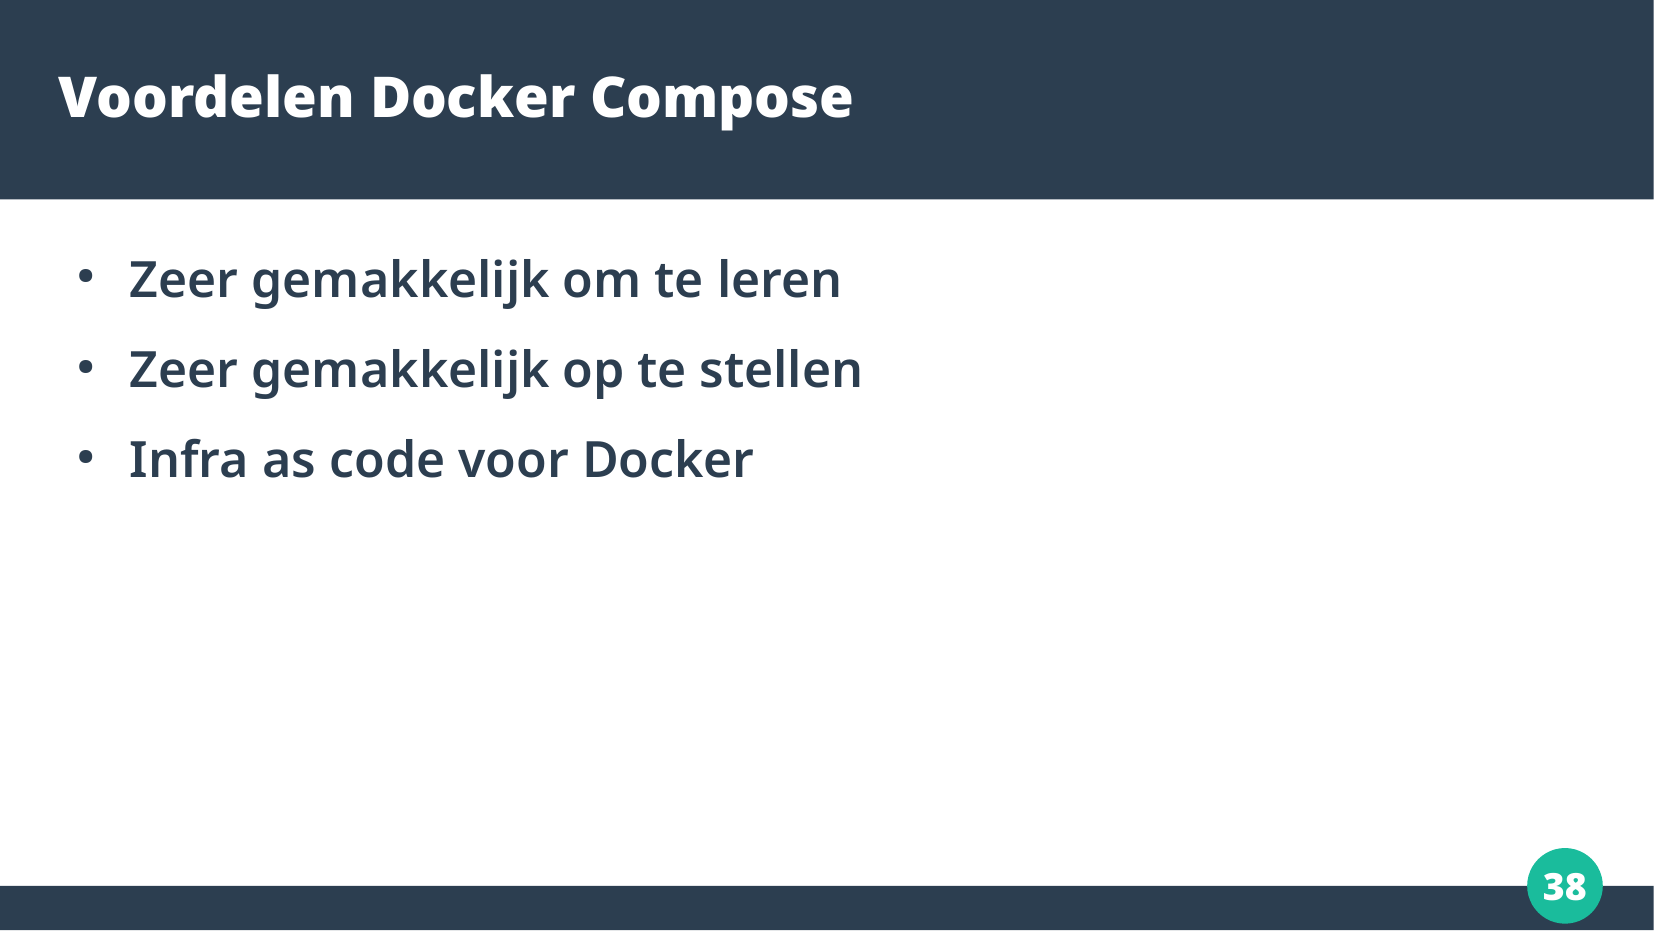

# Voordelen Docker Compose
Zeer gemakkelijk om te leren
Zeer gemakkelijk op te stellen
Infra as code voor Docker